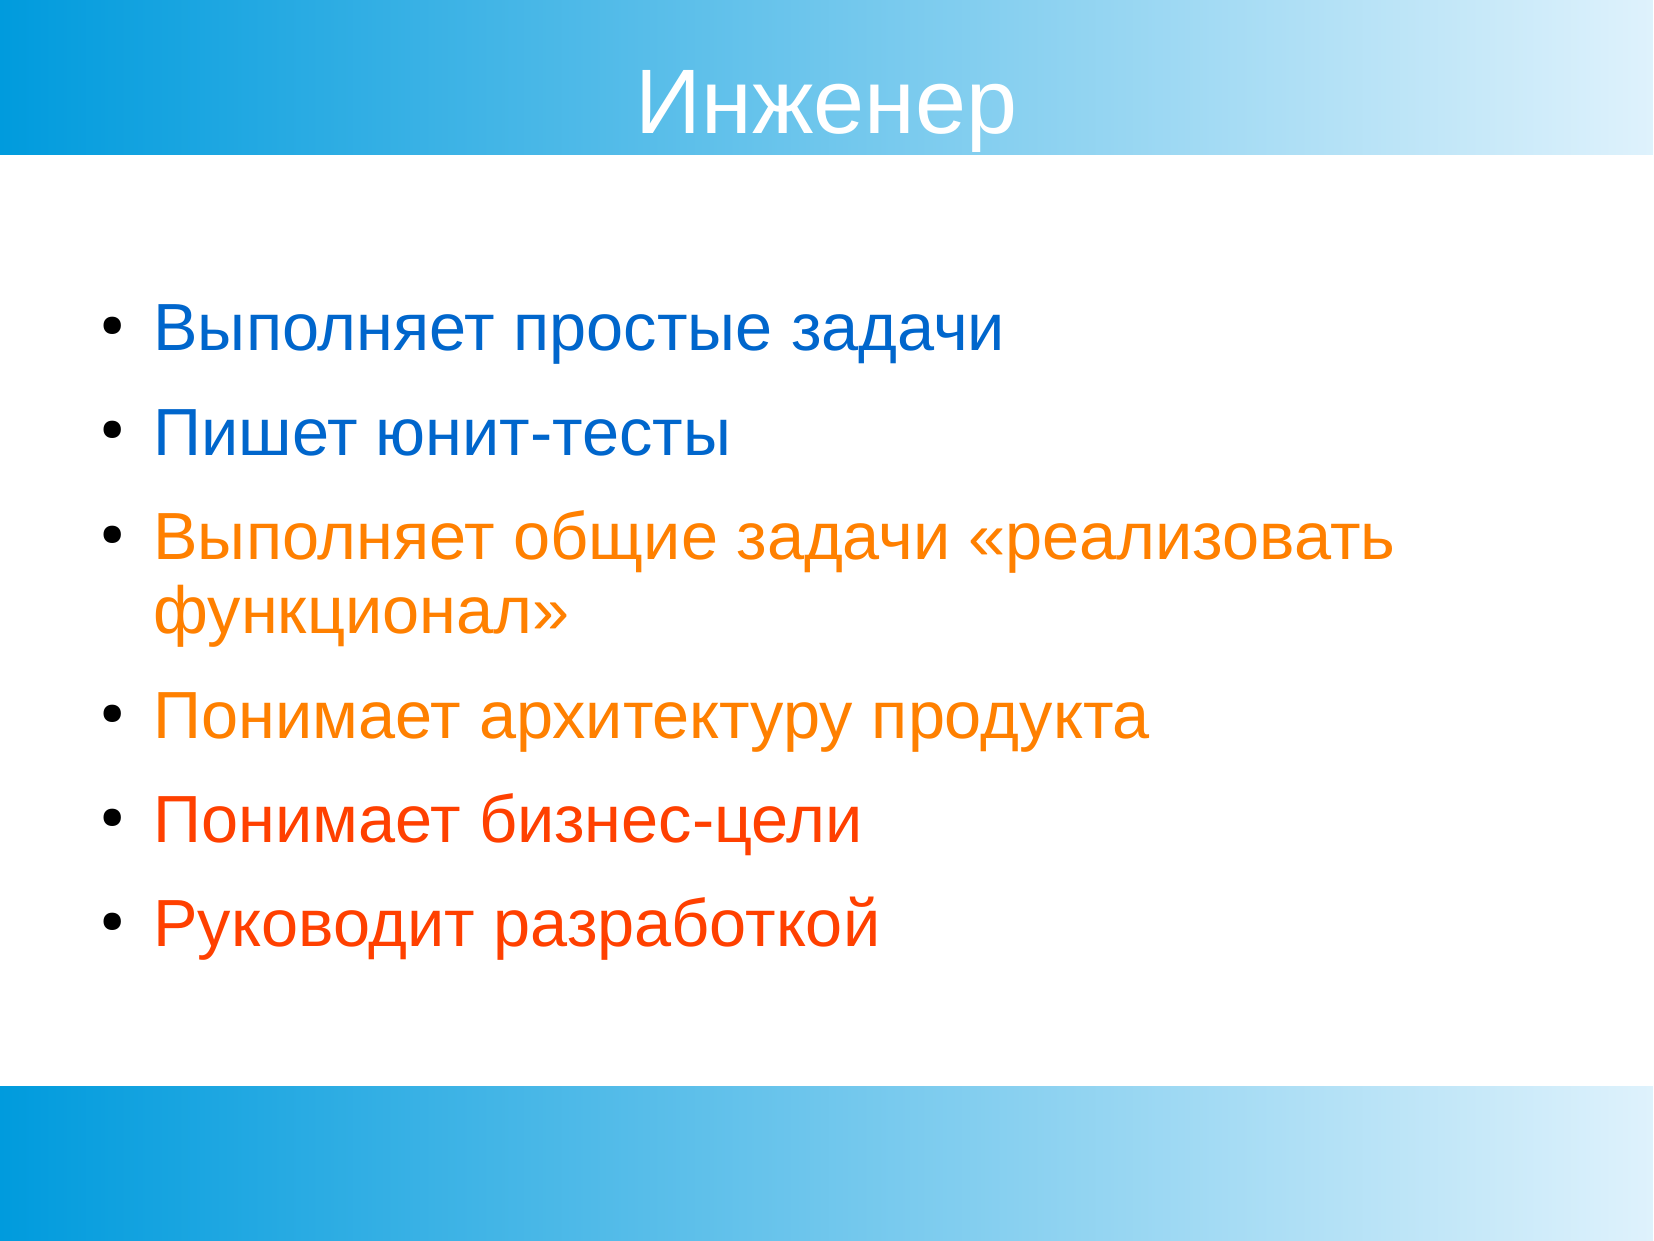

# Инженер
Выполняет простые задачи
Пишет юнит-тесты
Выполняет общие задачи «реализовать функционал»
Понимает архитектуру продукта
Понимает бизнес-цели
Руководит разработкой